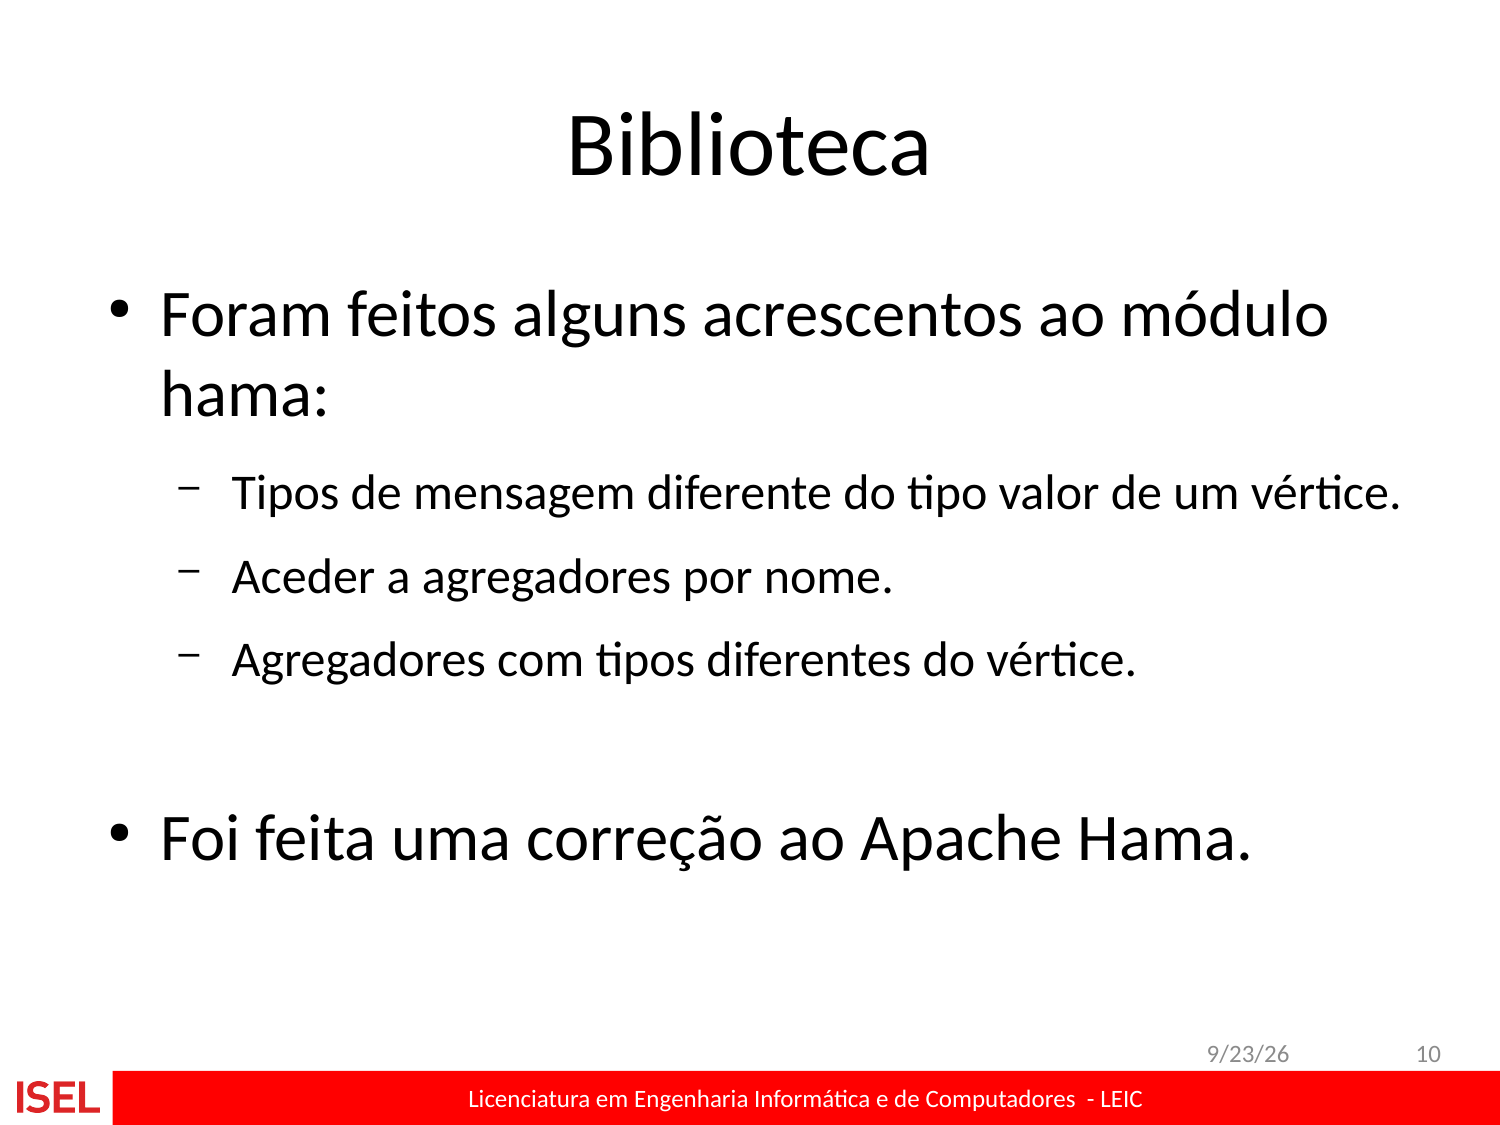

# Biblioteca
Foram feitos alguns acrescentos ao módulo hama:
Tipos de mensagem diferente do tipo valor de um vértice.
Aceder a agregadores por nome.
Agregadores com tipos diferentes do vértice.
Foi feita uma correção ao Apache Hama.
Licenciatura em Engenharia Informática e de Computadores - LEIC